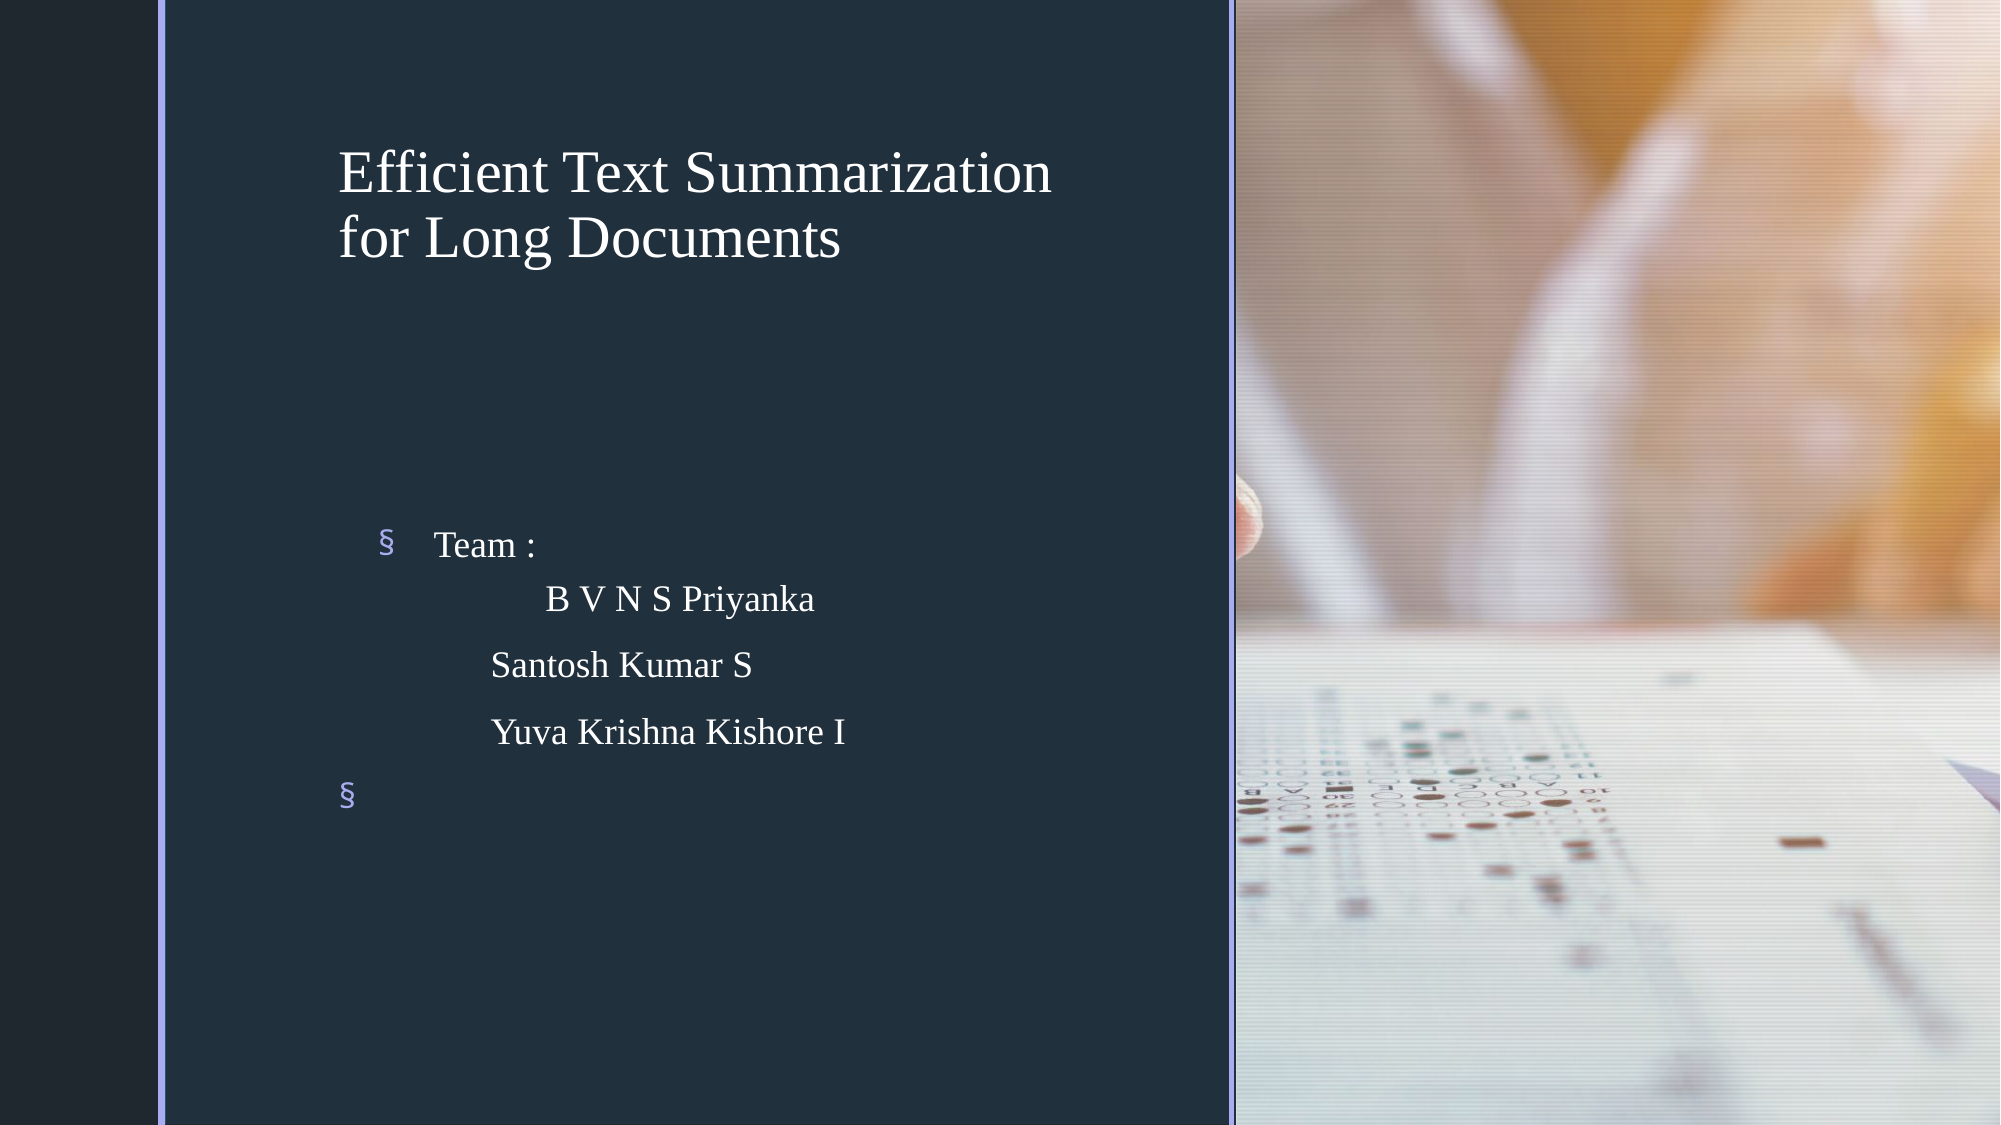

z
# Efficient Text Summarization for Long Documents
Team :
  B V N S Priyanka
   Santosh Kumar S
   Yuva Krishna Kishore I